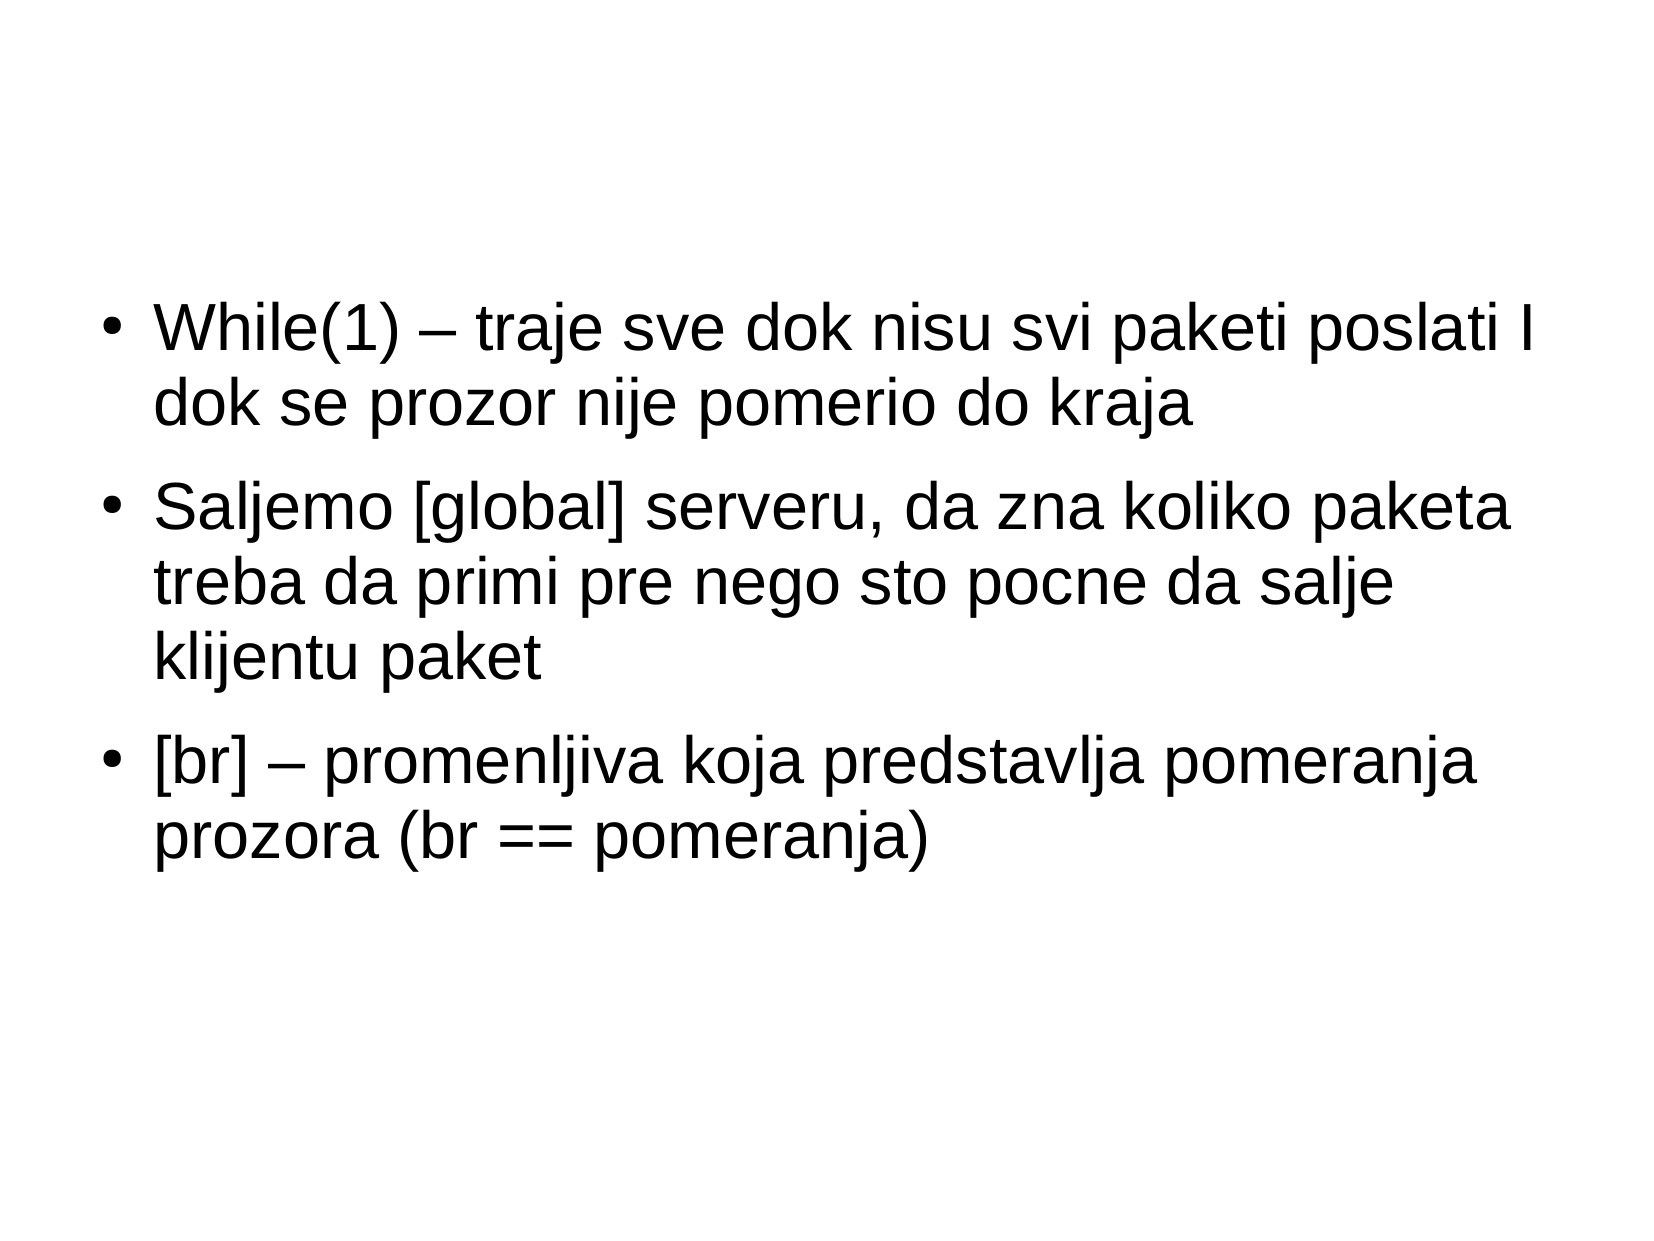

#
While(1) – traje sve dok nisu svi paketi poslati I dok se prozor nije pomerio do kraja
Saljemo [global] serveru, da zna koliko paketa treba da primi pre nego sto pocne da salje klijentu paket
[br] – promenljiva koja predstavlja pomeranja prozora (br == pomeranja)